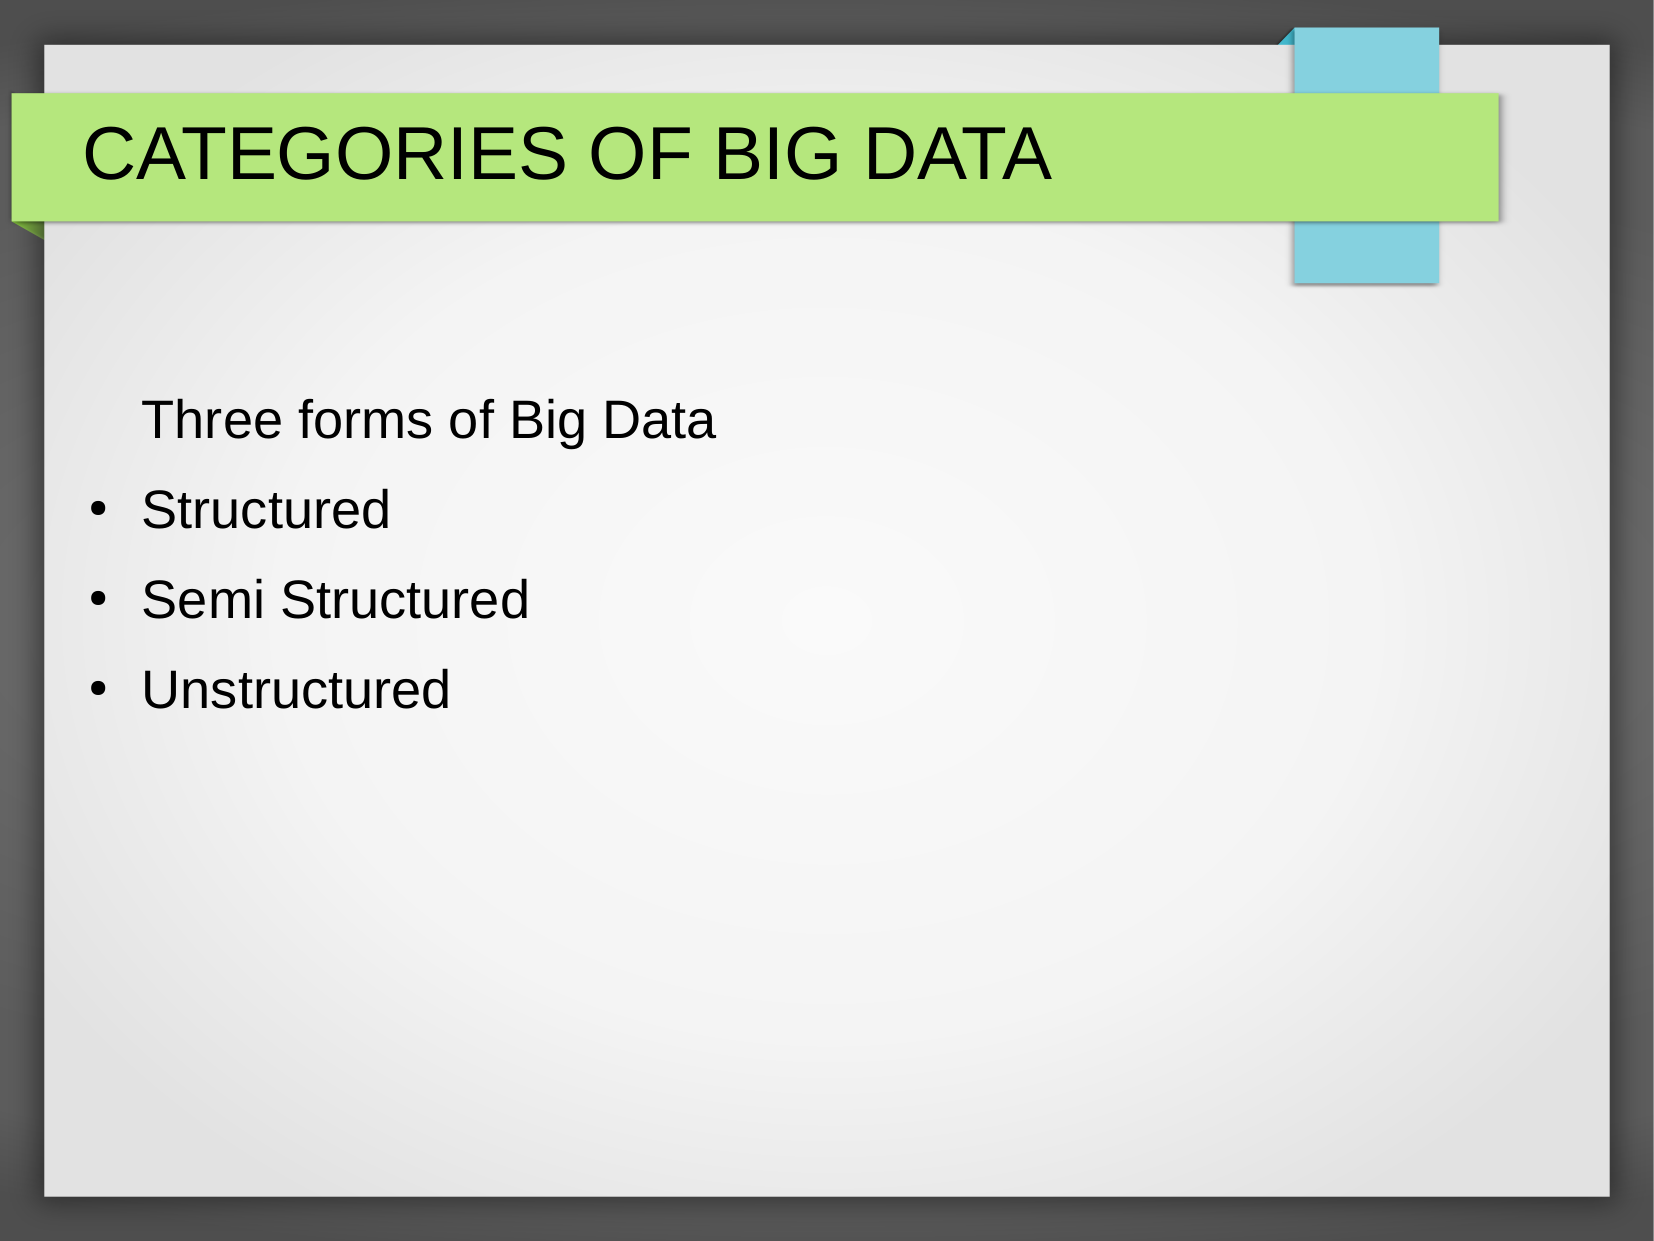

# CATEGORIES OF BIG DATA
Three forms of Big Data
Structured
Semi Structured
Unstructured